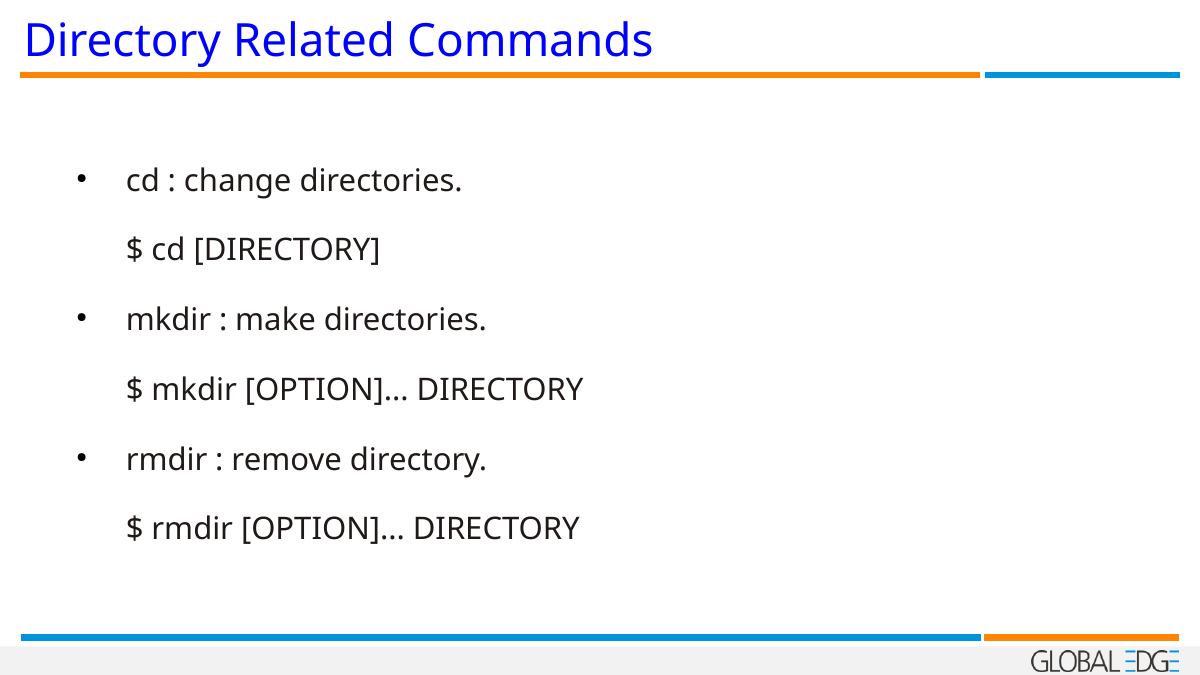

# Directory Related Commands
cd : change directories.
$ cd [DIRECTORY]
mkdir : make directories.
$ mkdir [OPTION]... DIRECTORY
rmdir : remove directory.
$ rmdir [OPTION]... DIRECTORY